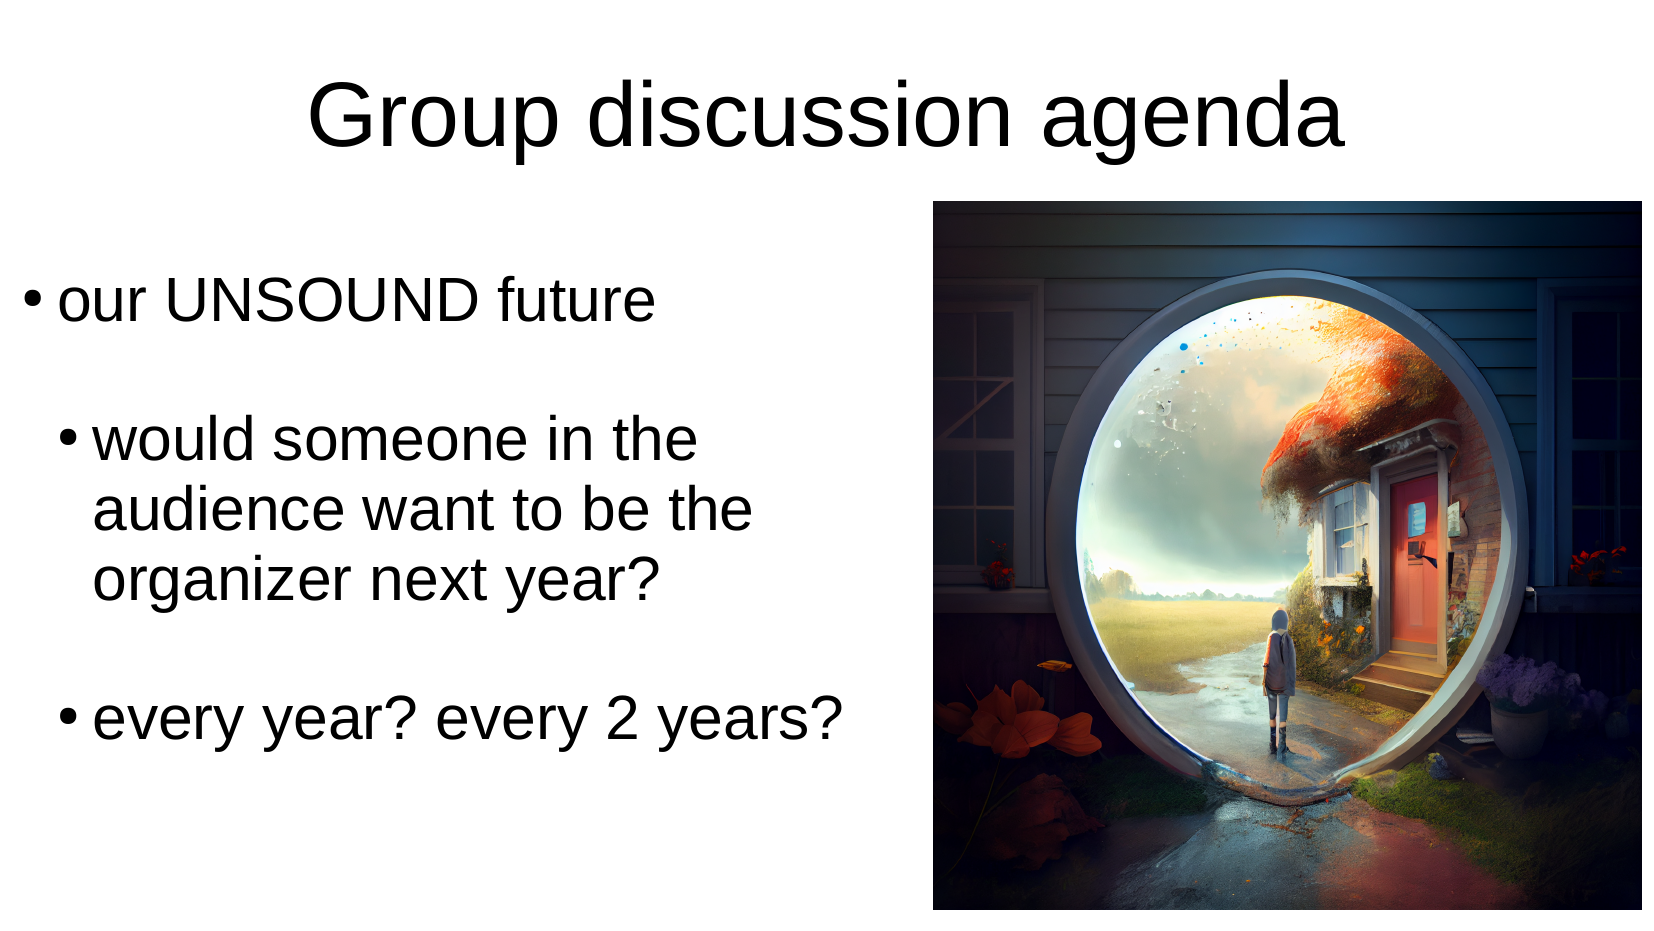

# Group discussion agenda
our UNSOUND future
would someone in the
audience want to be the
organizer next year?
every year? every 2 years?